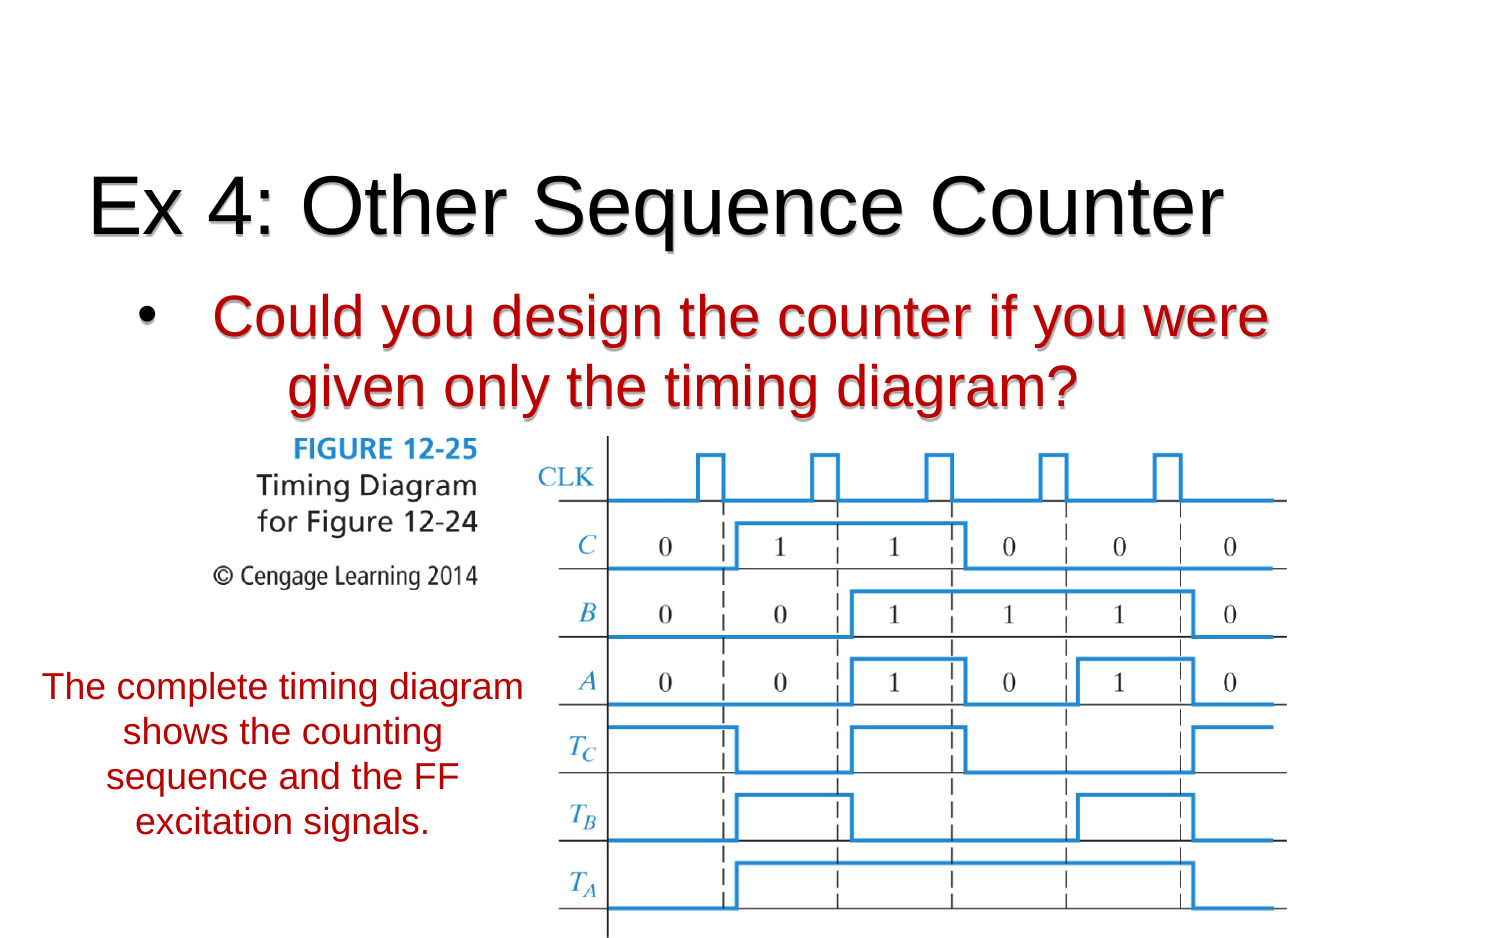

# Ex 4: Other Sequence Counter
Could you design the counter if you were given only the timing diagram?
The complete timing diagram shows the counting sequence and the FF excitation signals.
SP24